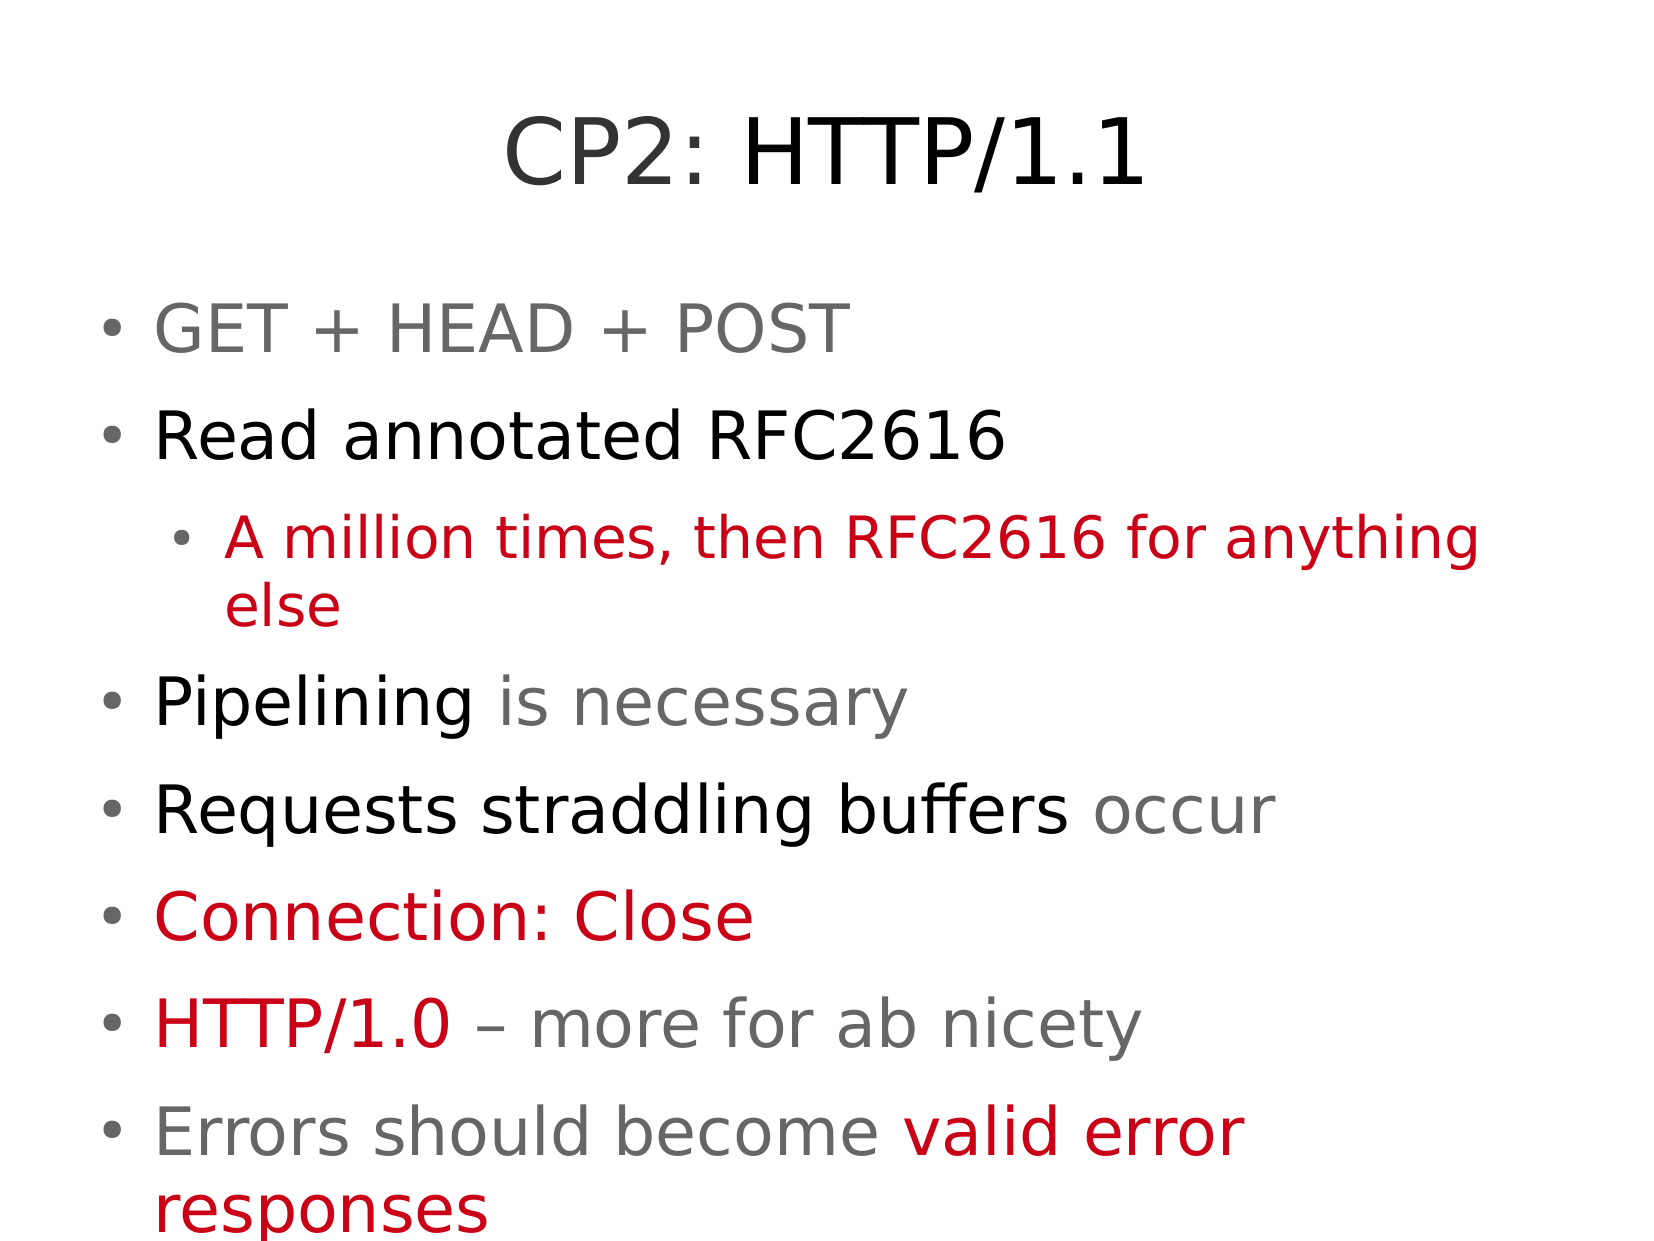

# CP2: HTTP/1.1
GET + HEAD + POST
Read annotated RFC2616
A million times, then RFC2616 for anything else
Pipelining is necessary
Requests straddling buffers occur
Connection: Close
HTTP/1.0 – more for ab nicety
Errors should become valid error responses